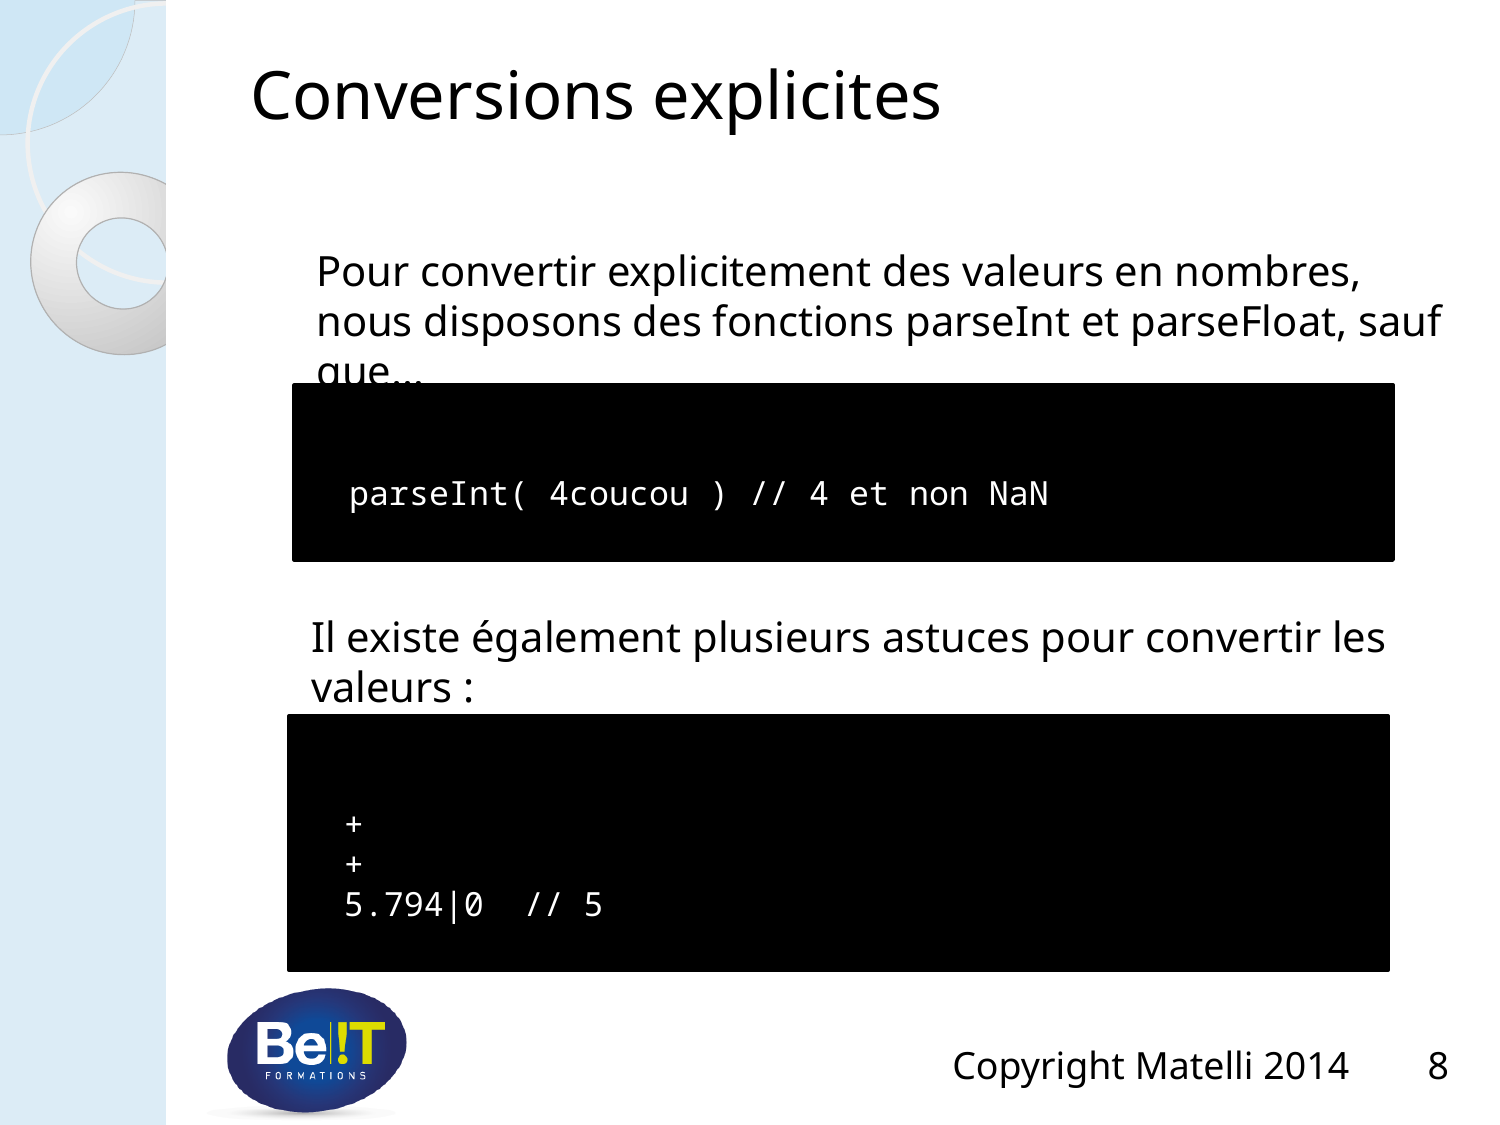

# Conversions explicites
Pour convertir explicitement des valeurs en nombres, nous disposons des fonctions parseInt et parseFloat, sauf que…
 parseInt('08') // 0 ; pré-ES5 seulement
 parseInt('4coucou') // 4 et non NaN
Il existe également plusieurs astuces pour convertir les valeurs :
 5 + ""   // "5"
 +"5"   // 5
 +"5.2"   // 5.2
 5.794|0 // 5
Copyright Matelli 2014